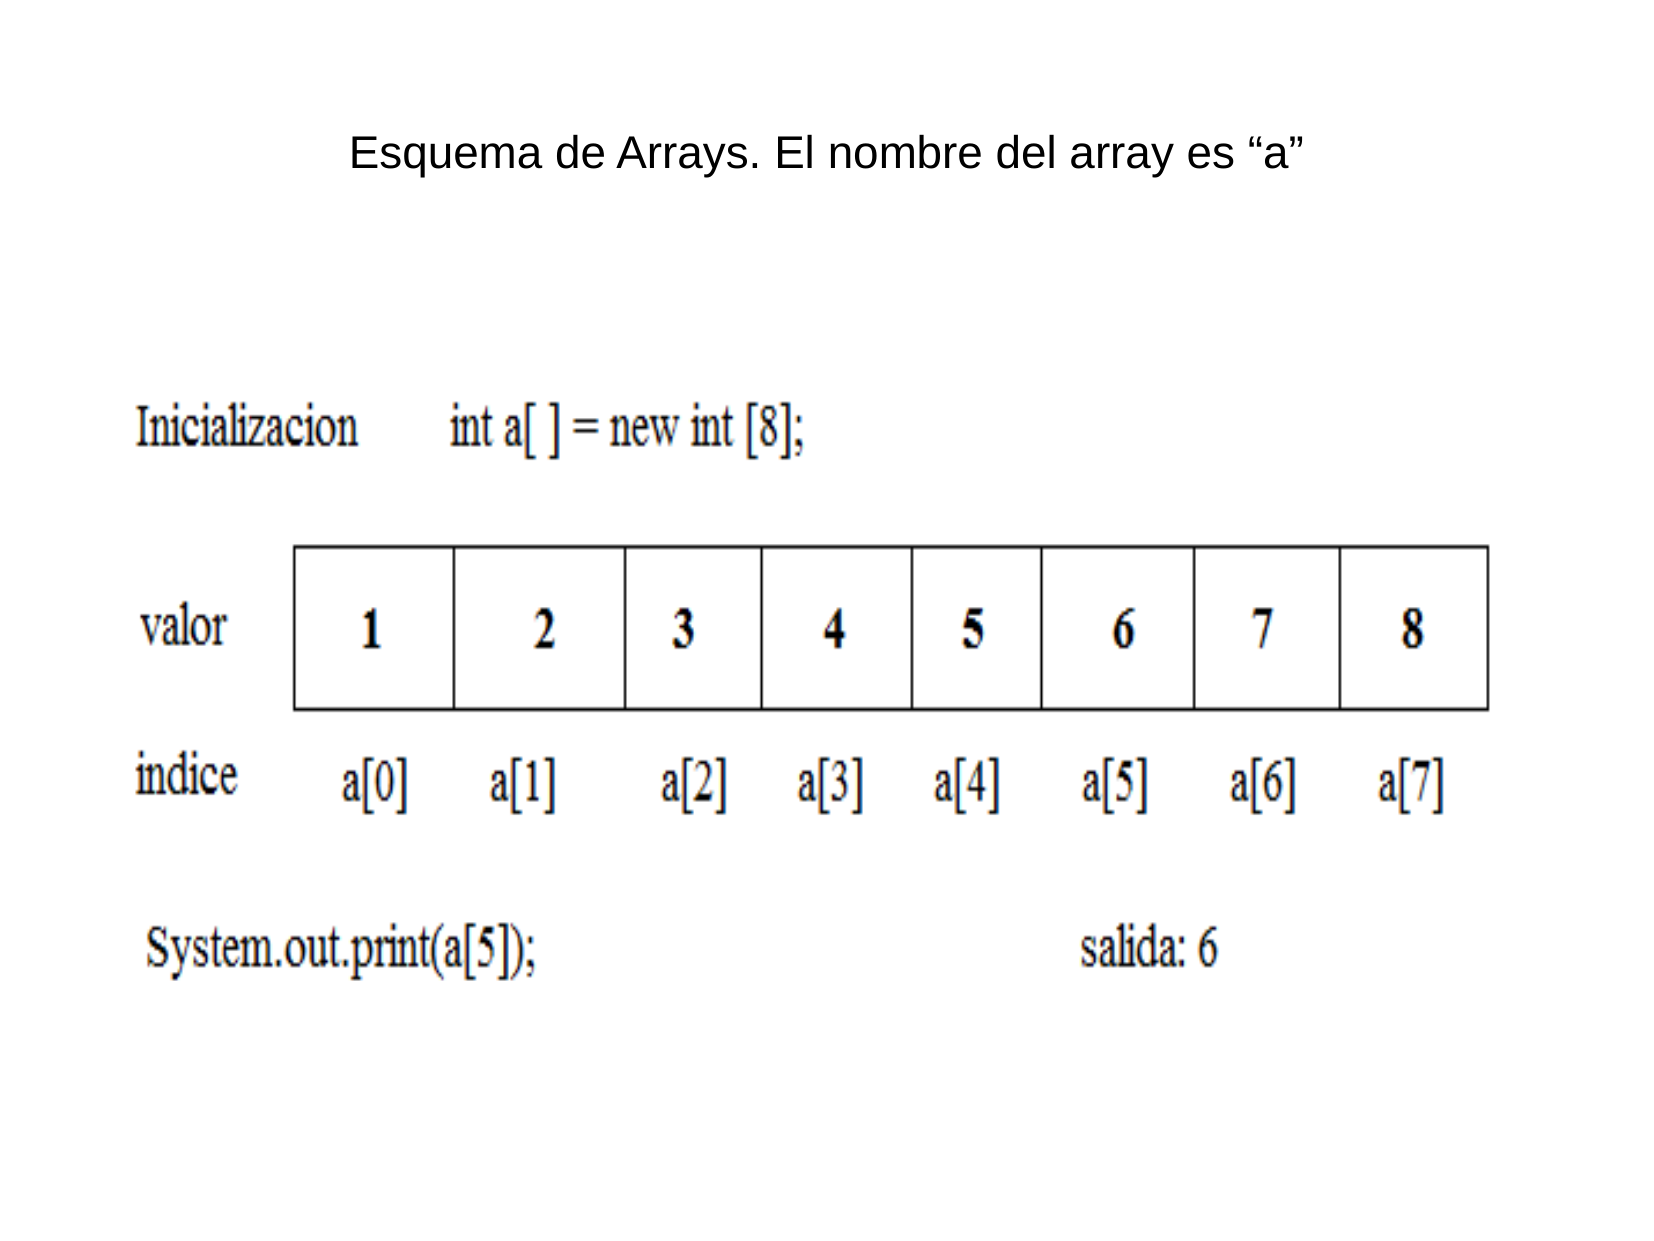

# Esquema de Arrays. El nombre del array es “a”